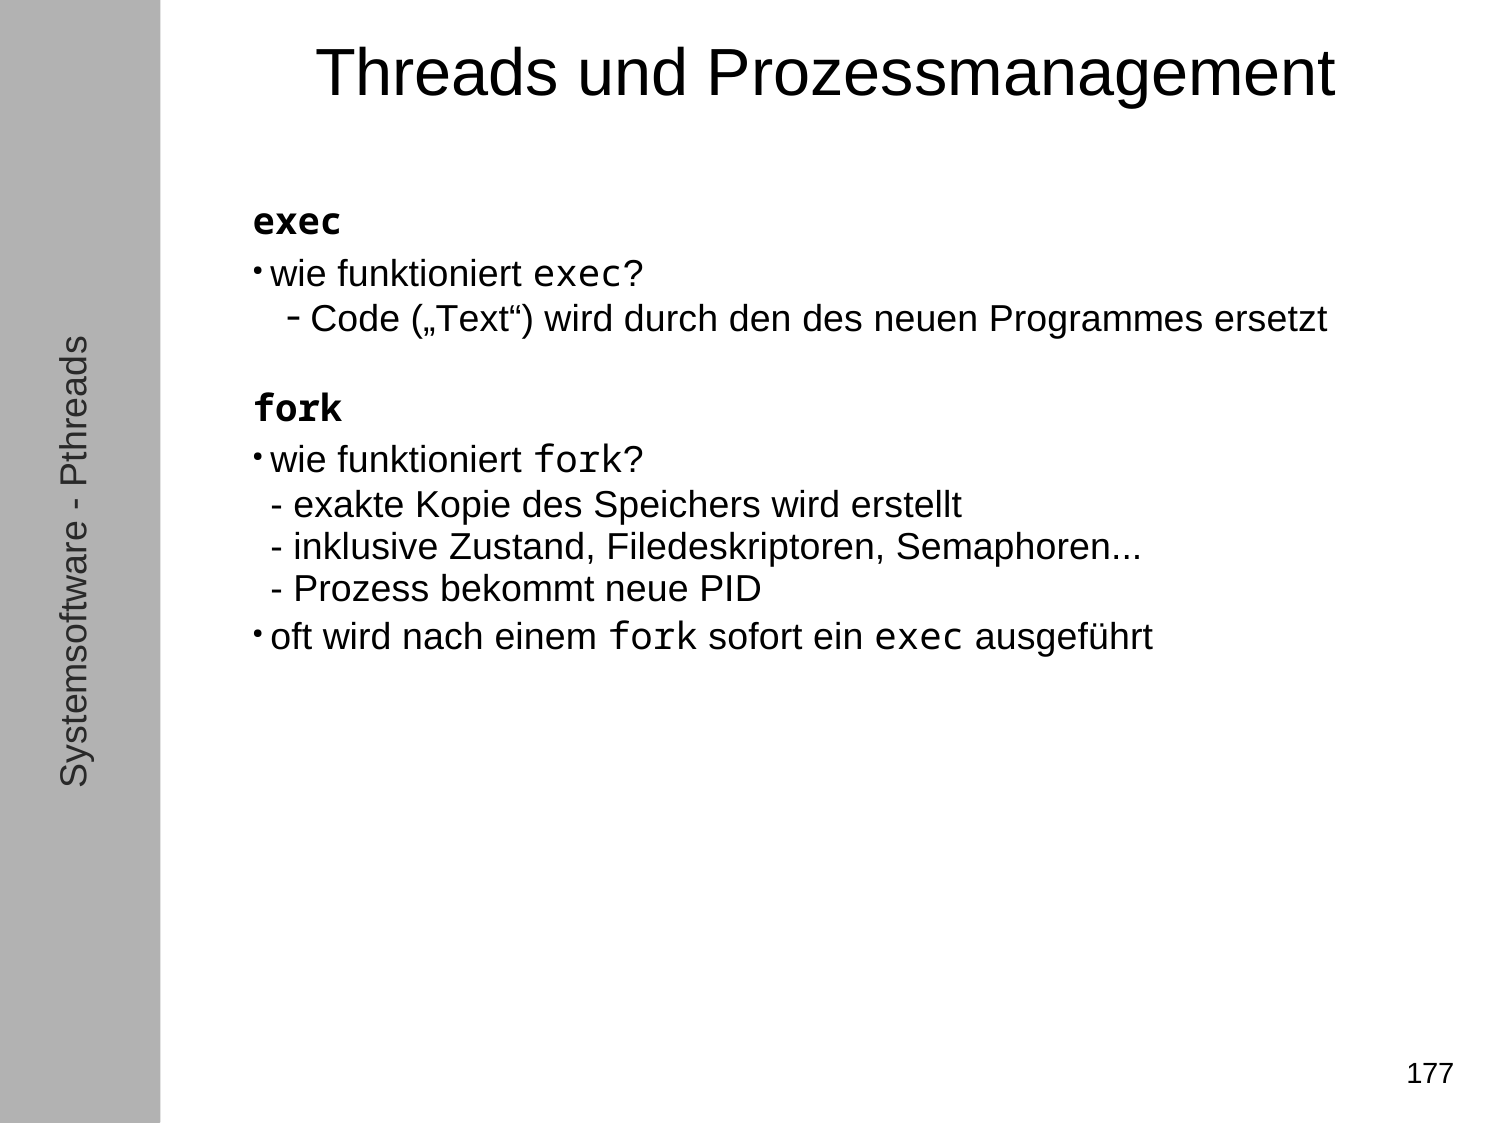

Threads und Prozessmanagement
exec
wie funktioniert exec?
Code („Text“) wird durch den des neuen Programmes ersetzt
fork
wie funktioniert fork?
- exakte Kopie des Speichers wird erstellt
- inklusive Zustand, Filedeskriptoren, Semaphoren...
- Prozess bekommt neue PID
oft wird nach einem fork sofort ein exec ausgeführt
Systemsoftware - Pthreads